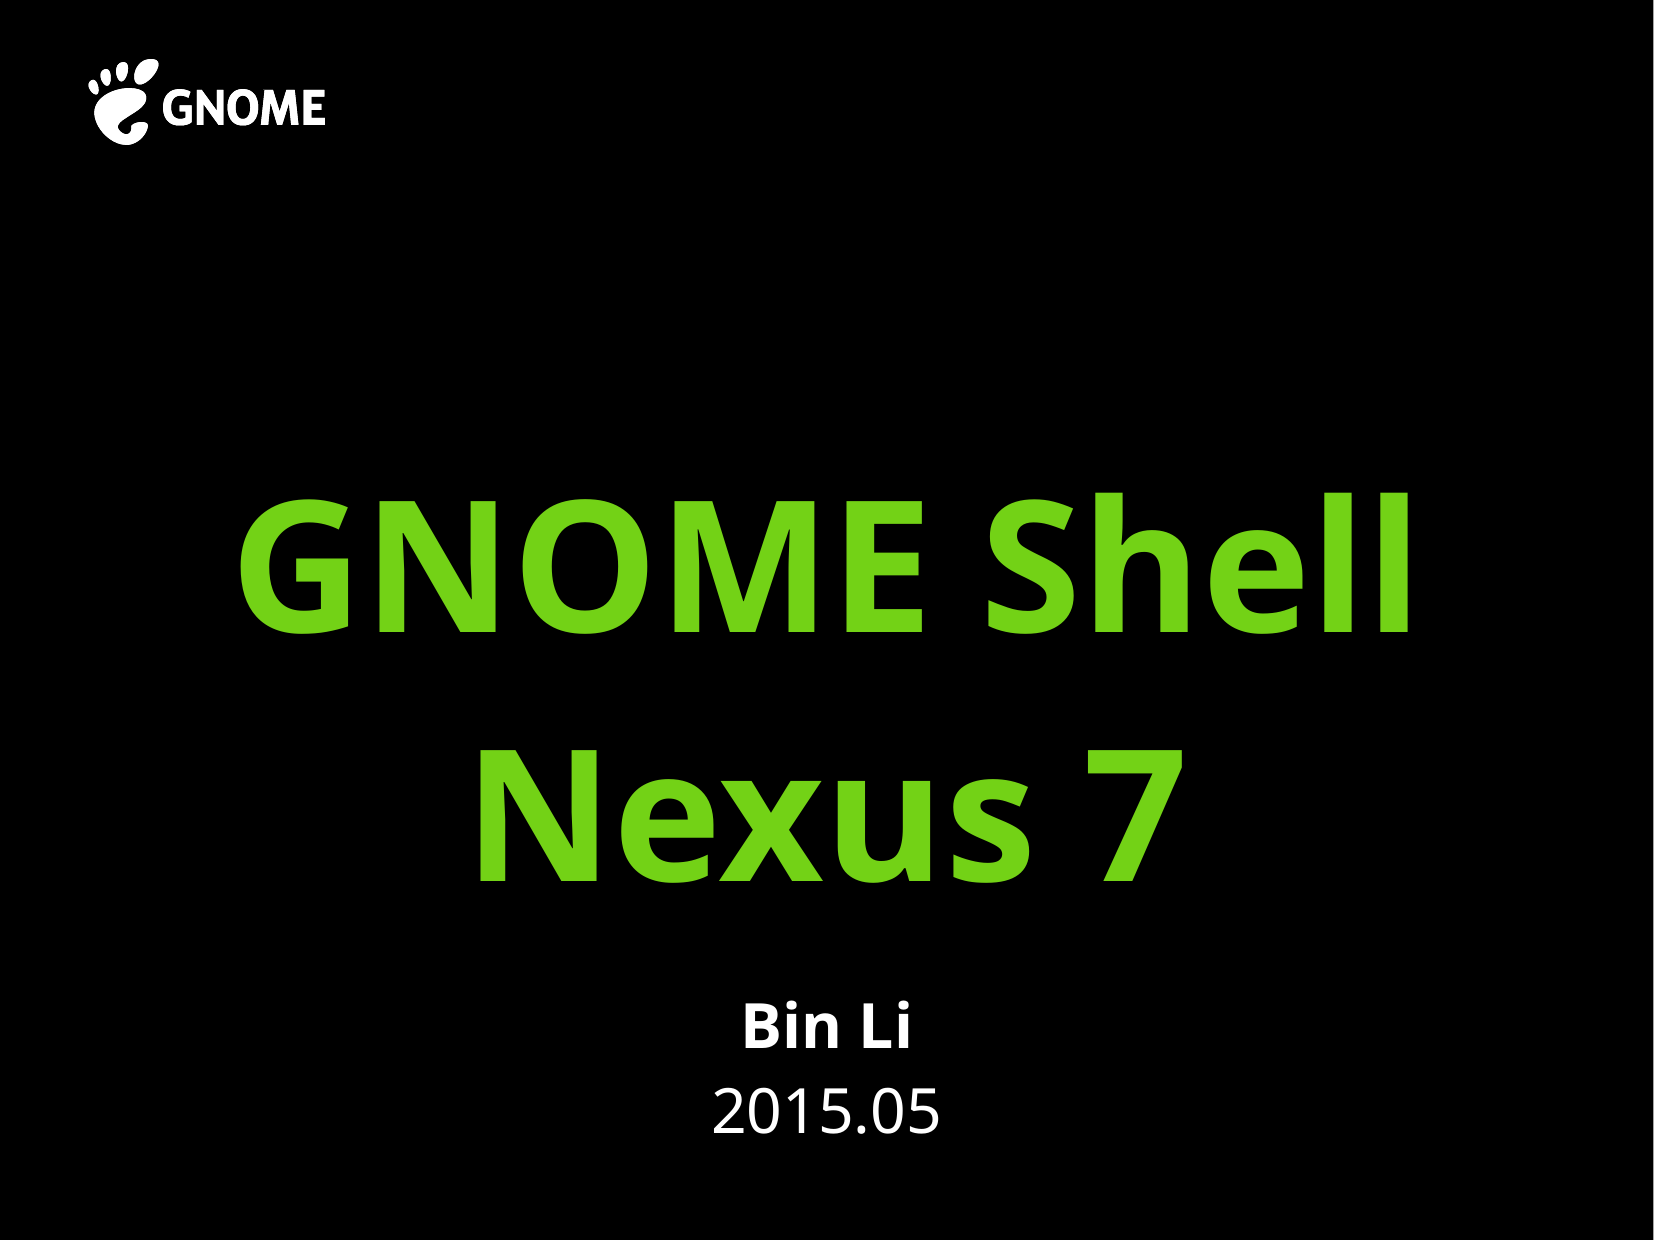

GNOME Shell
Nexus 7
Bin Li
2015.05